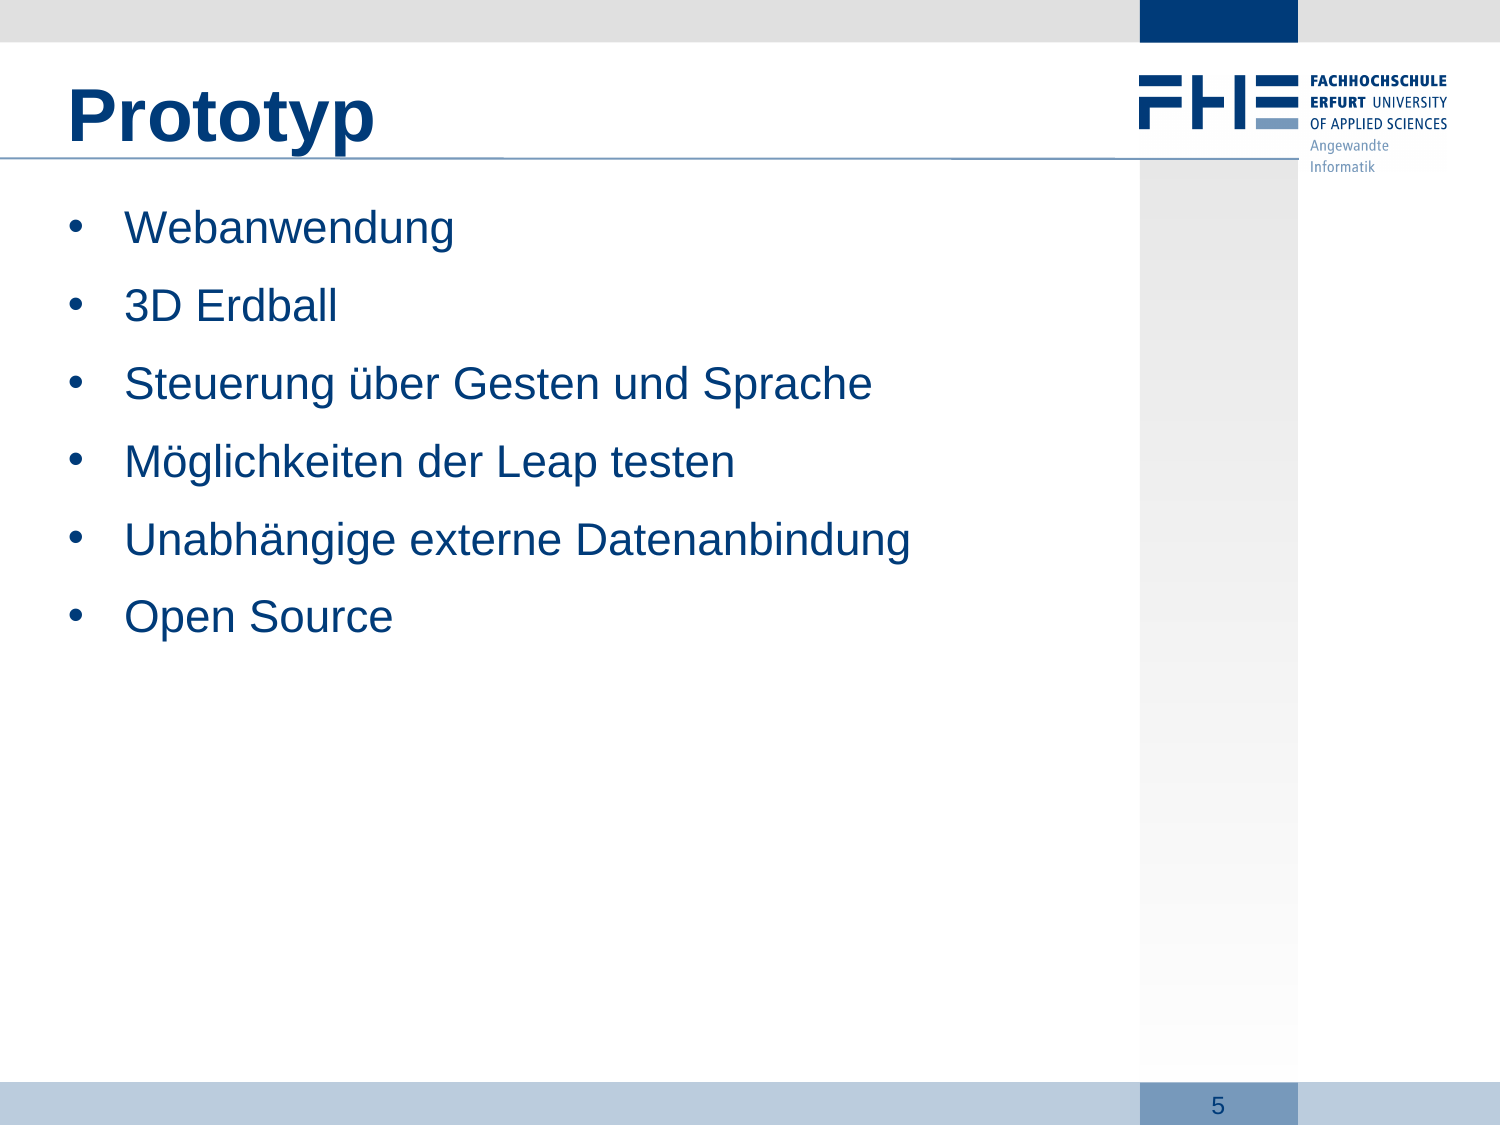

# Prototyp
Webanwendung
3D Erdball
Steuerung über Gesten und Sprache
Möglichkeiten der Leap testen
Unabhängige externe Datenanbindung
Open Source